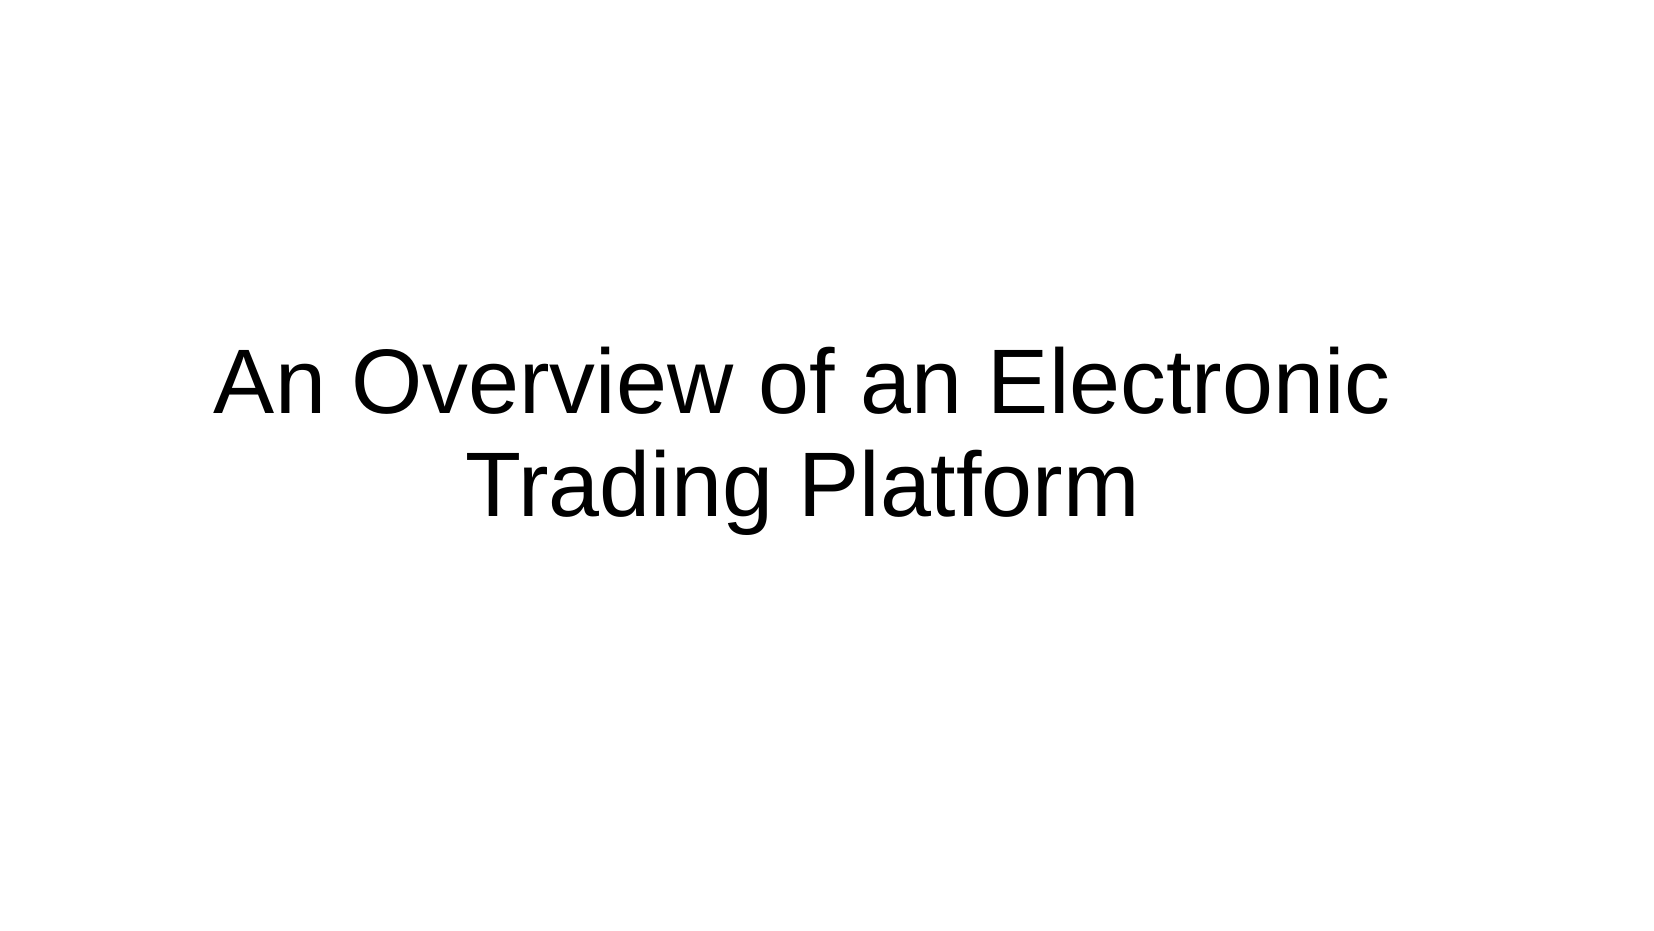

# An Overview of an Electronic Trading Platform